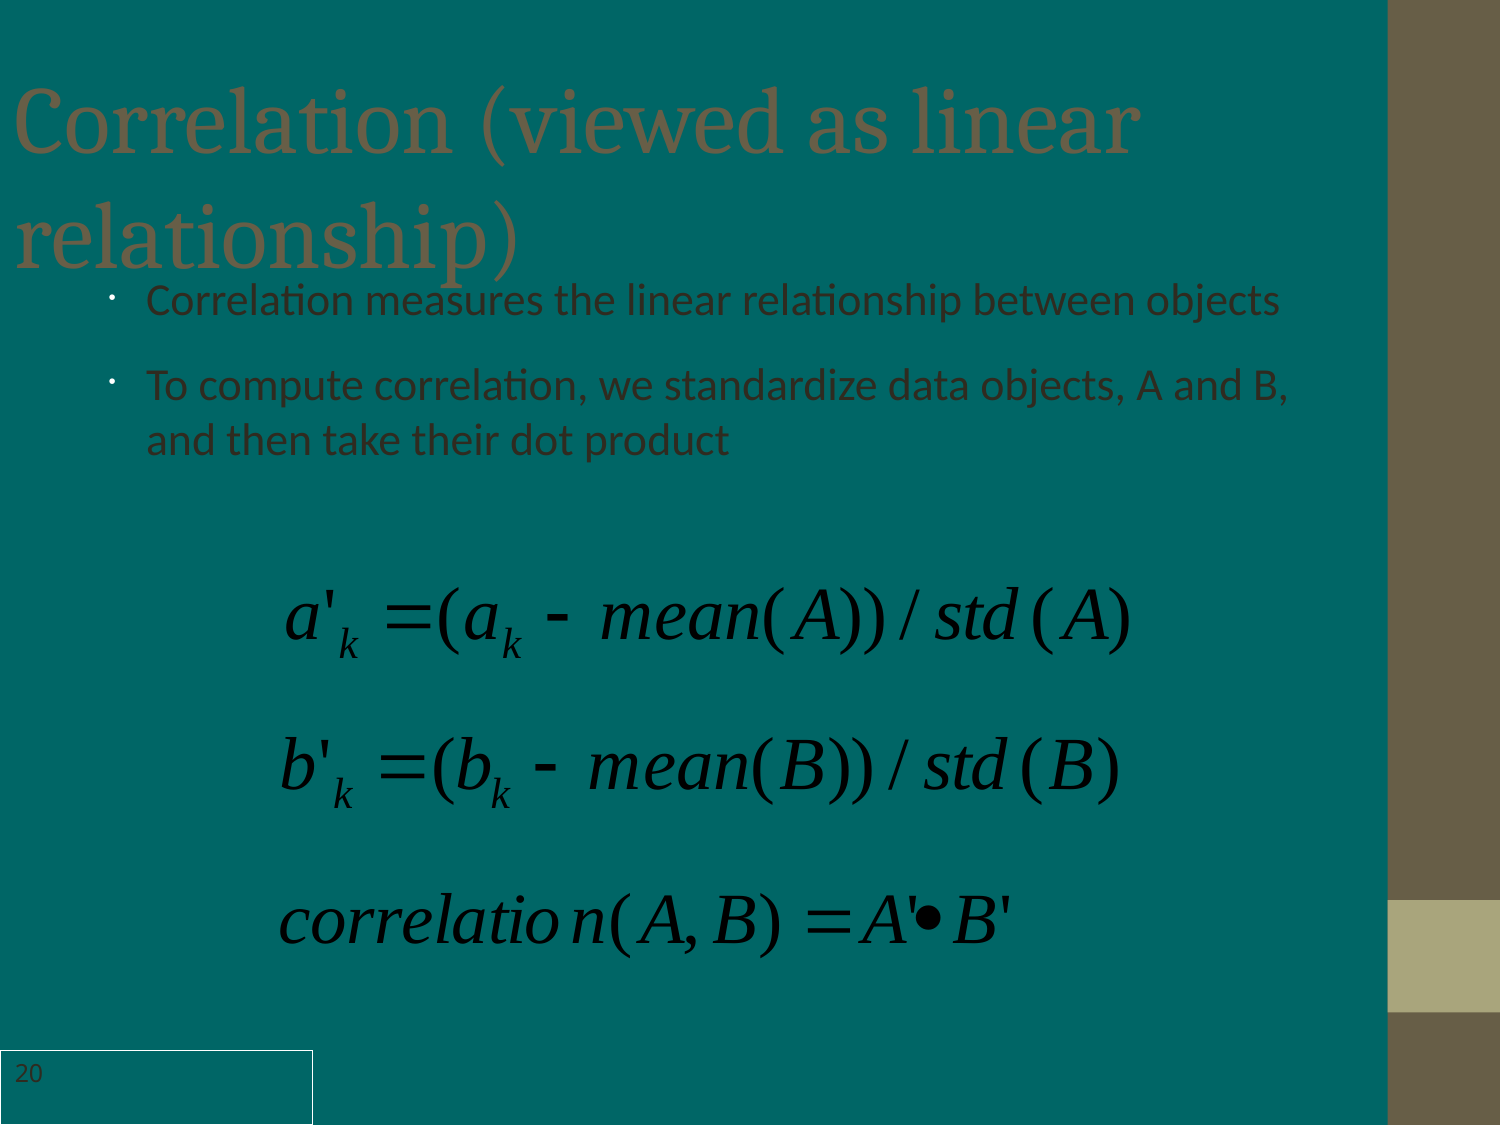

# Correlation (viewed as linear relationship)
Correlation measures the linear relationship between objects
To compute correlation, we standardize data objects, A and B, and then take their dot product